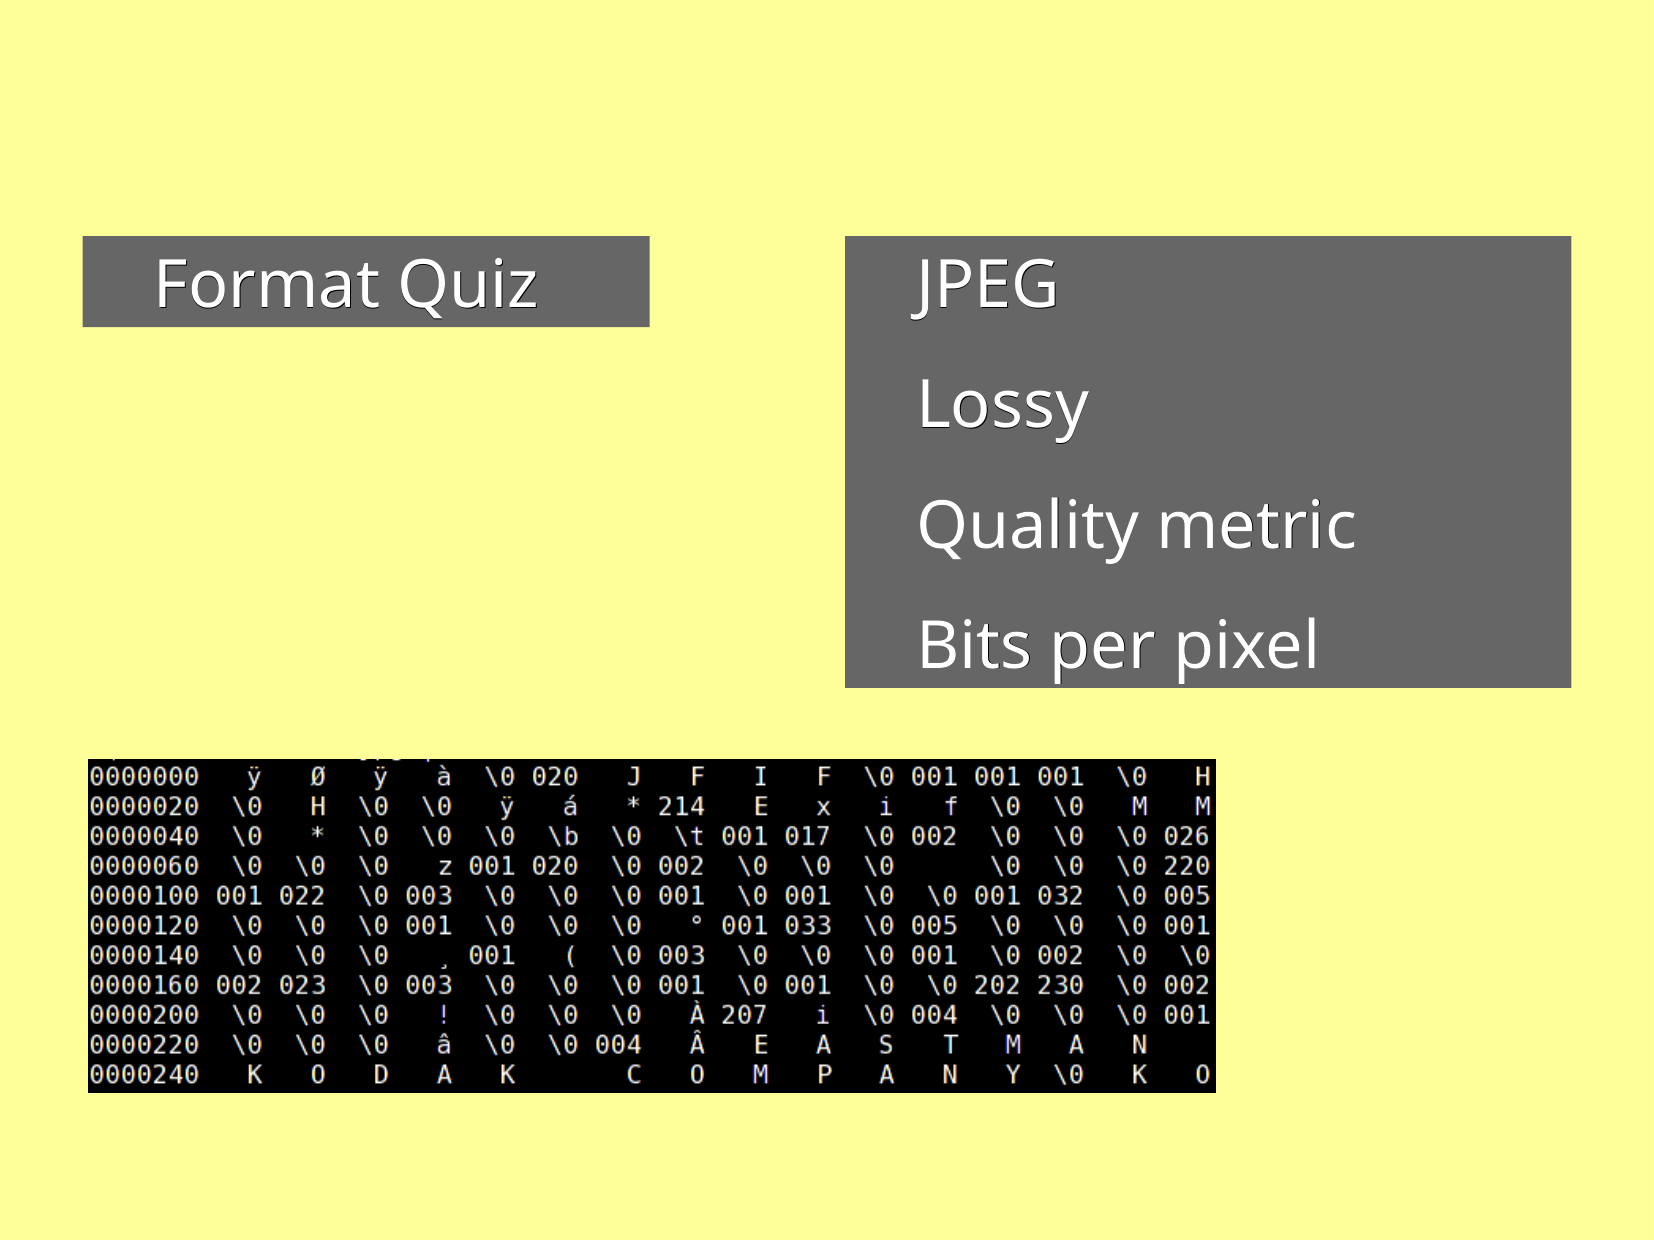

Format Quiz
# JPEG
Lossy
Quality metric
Bits per pixel